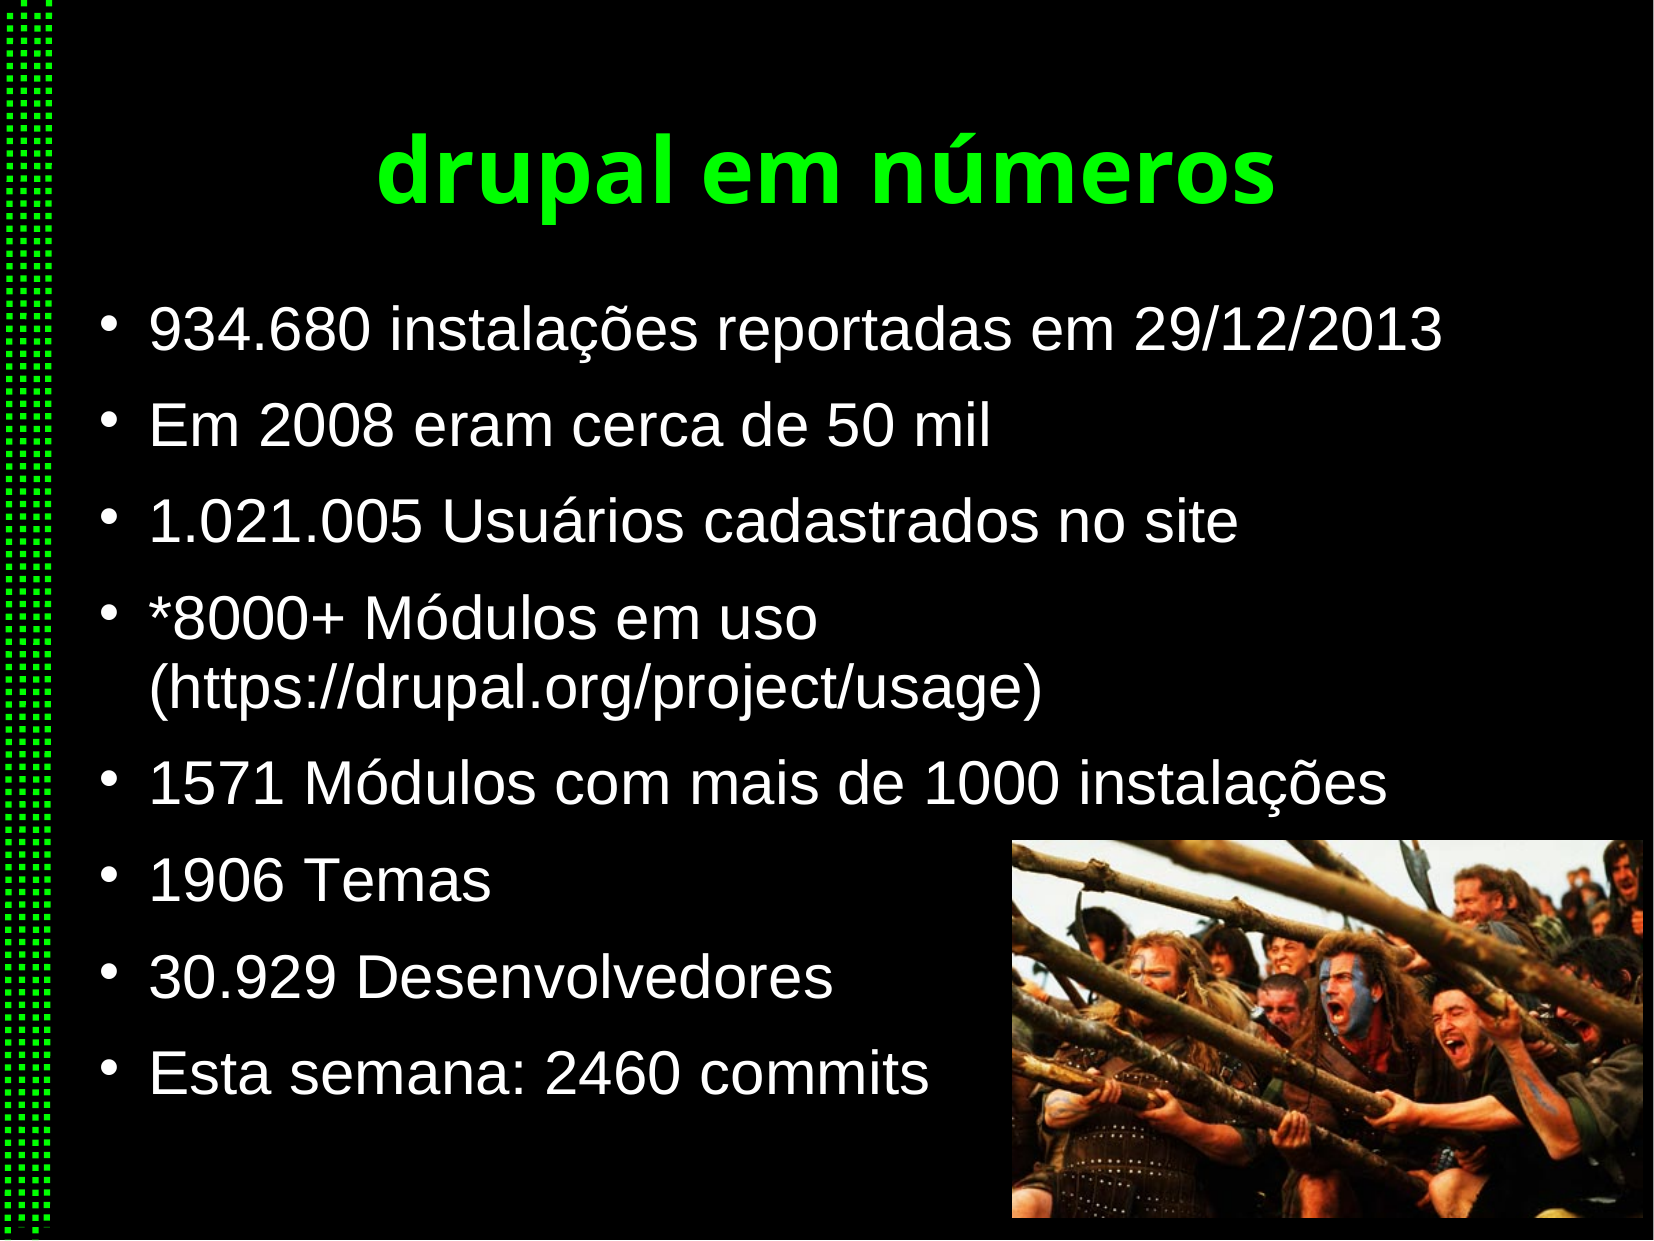

# drupal em números
934.680 instalações reportadas em 29/12/2013
Em 2008 eram cerca de 50 mil
1.021.005 Usuários cadastrados no site
*8000+ Módulos em uso (https://drupal.org/project/usage)
1571 Módulos com mais de 1000 instalações
1906 Temas
30.929 Desenvolvedores
Esta semana: 2460 commits